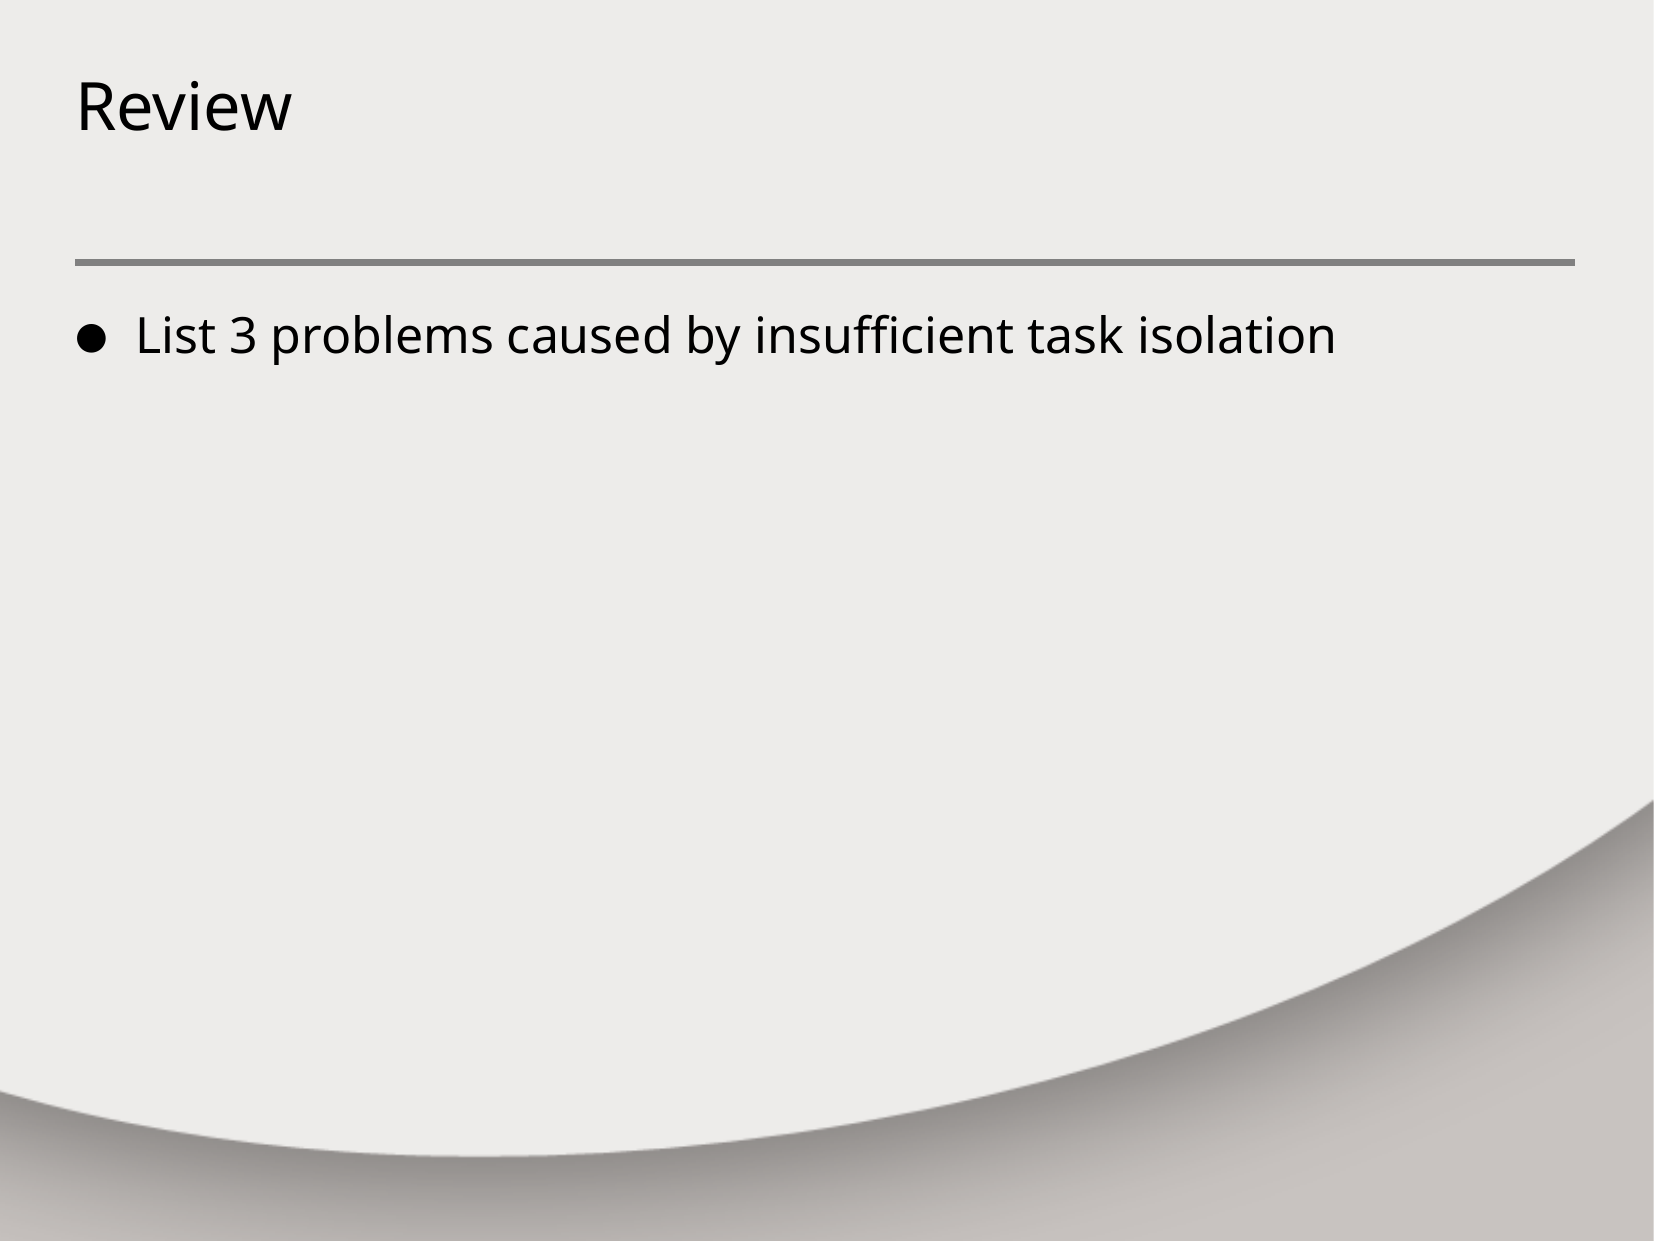

# Review
List 3 problems caused by insufficient task isolation